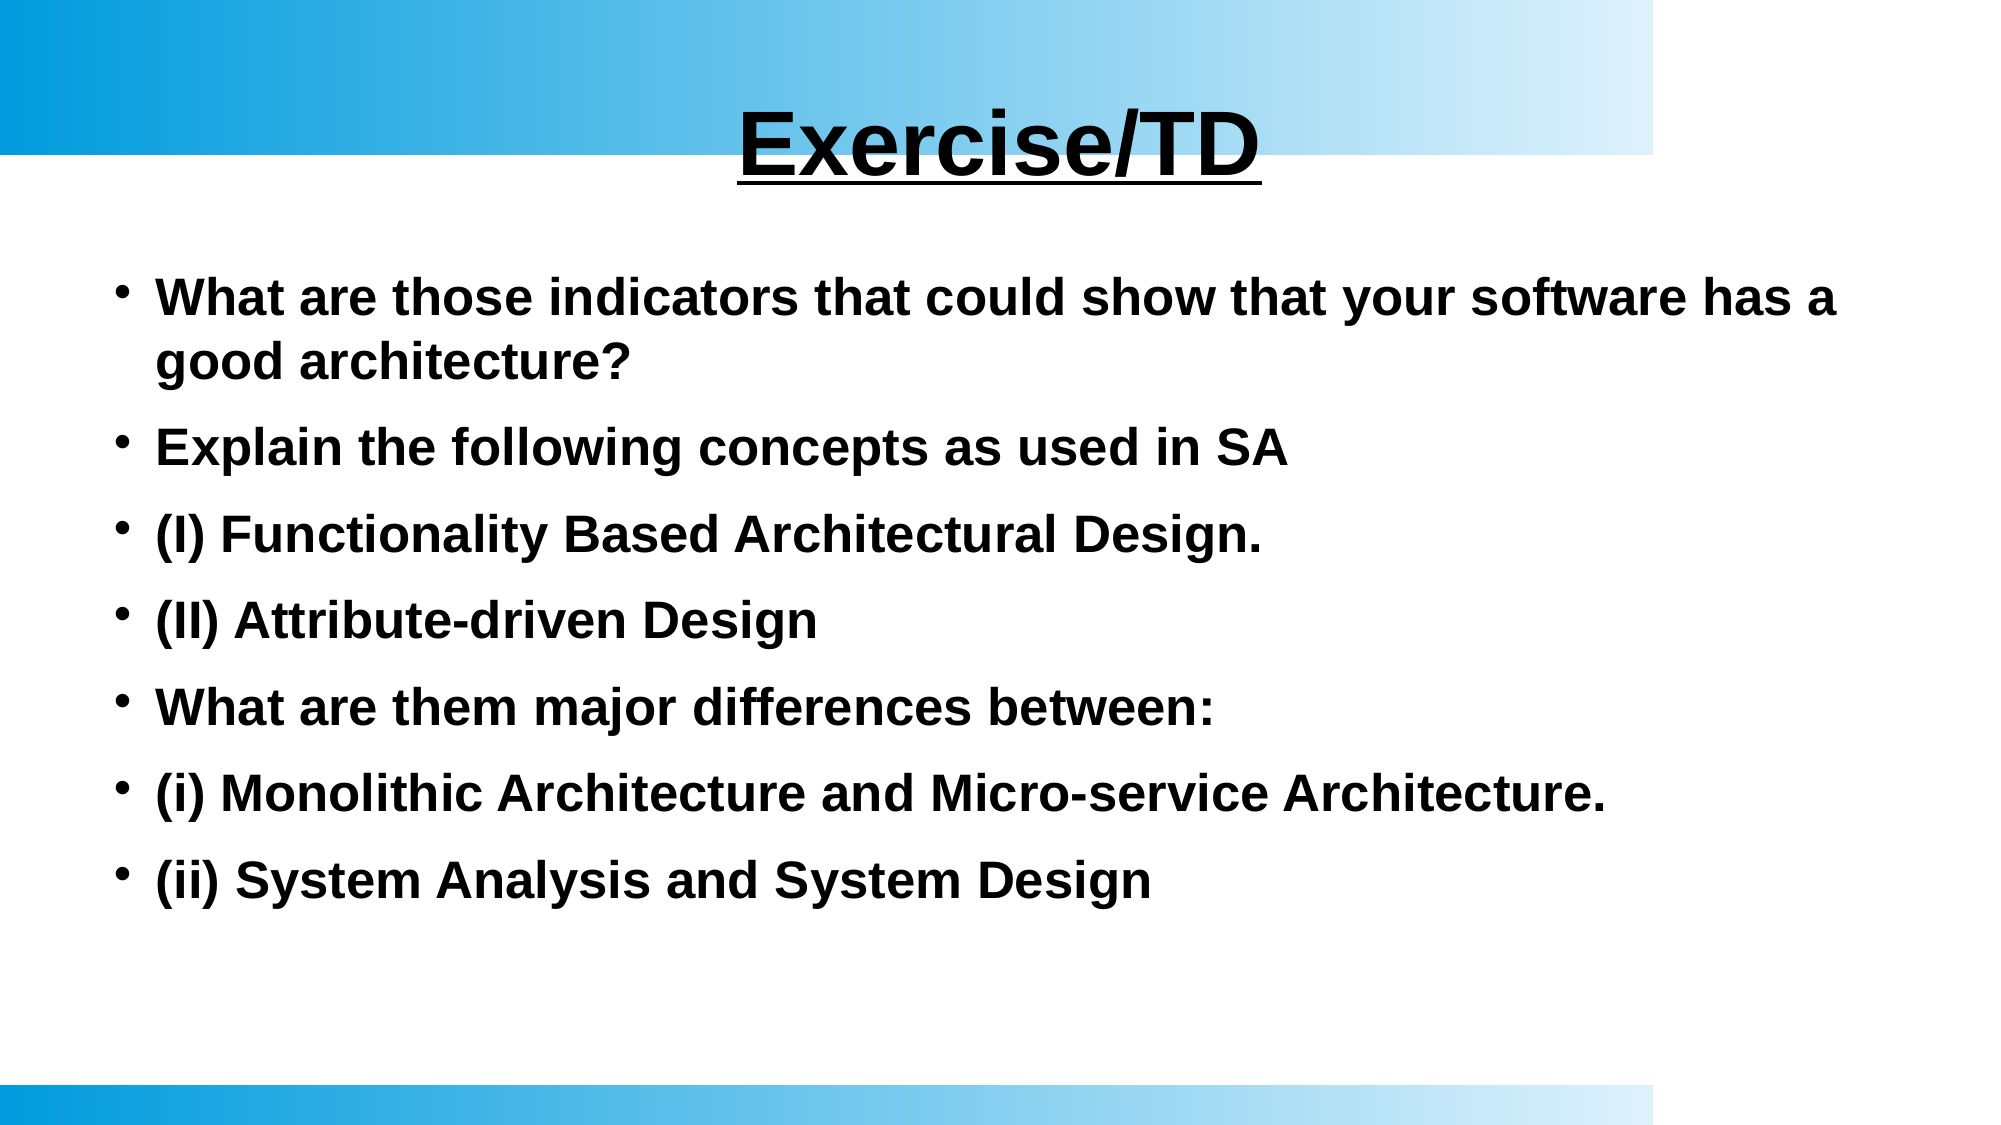

# Exercise/TD
What are those indicators that could show that your software has a good architecture?
Explain the following concepts as used in SA
(I) Functionality Based Architectural Design.
(II) Attribute-driven Design
What are them major differences between:
(i) Monolithic Architecture and Micro-service Architecture.
(ii) System Analysis and System Design